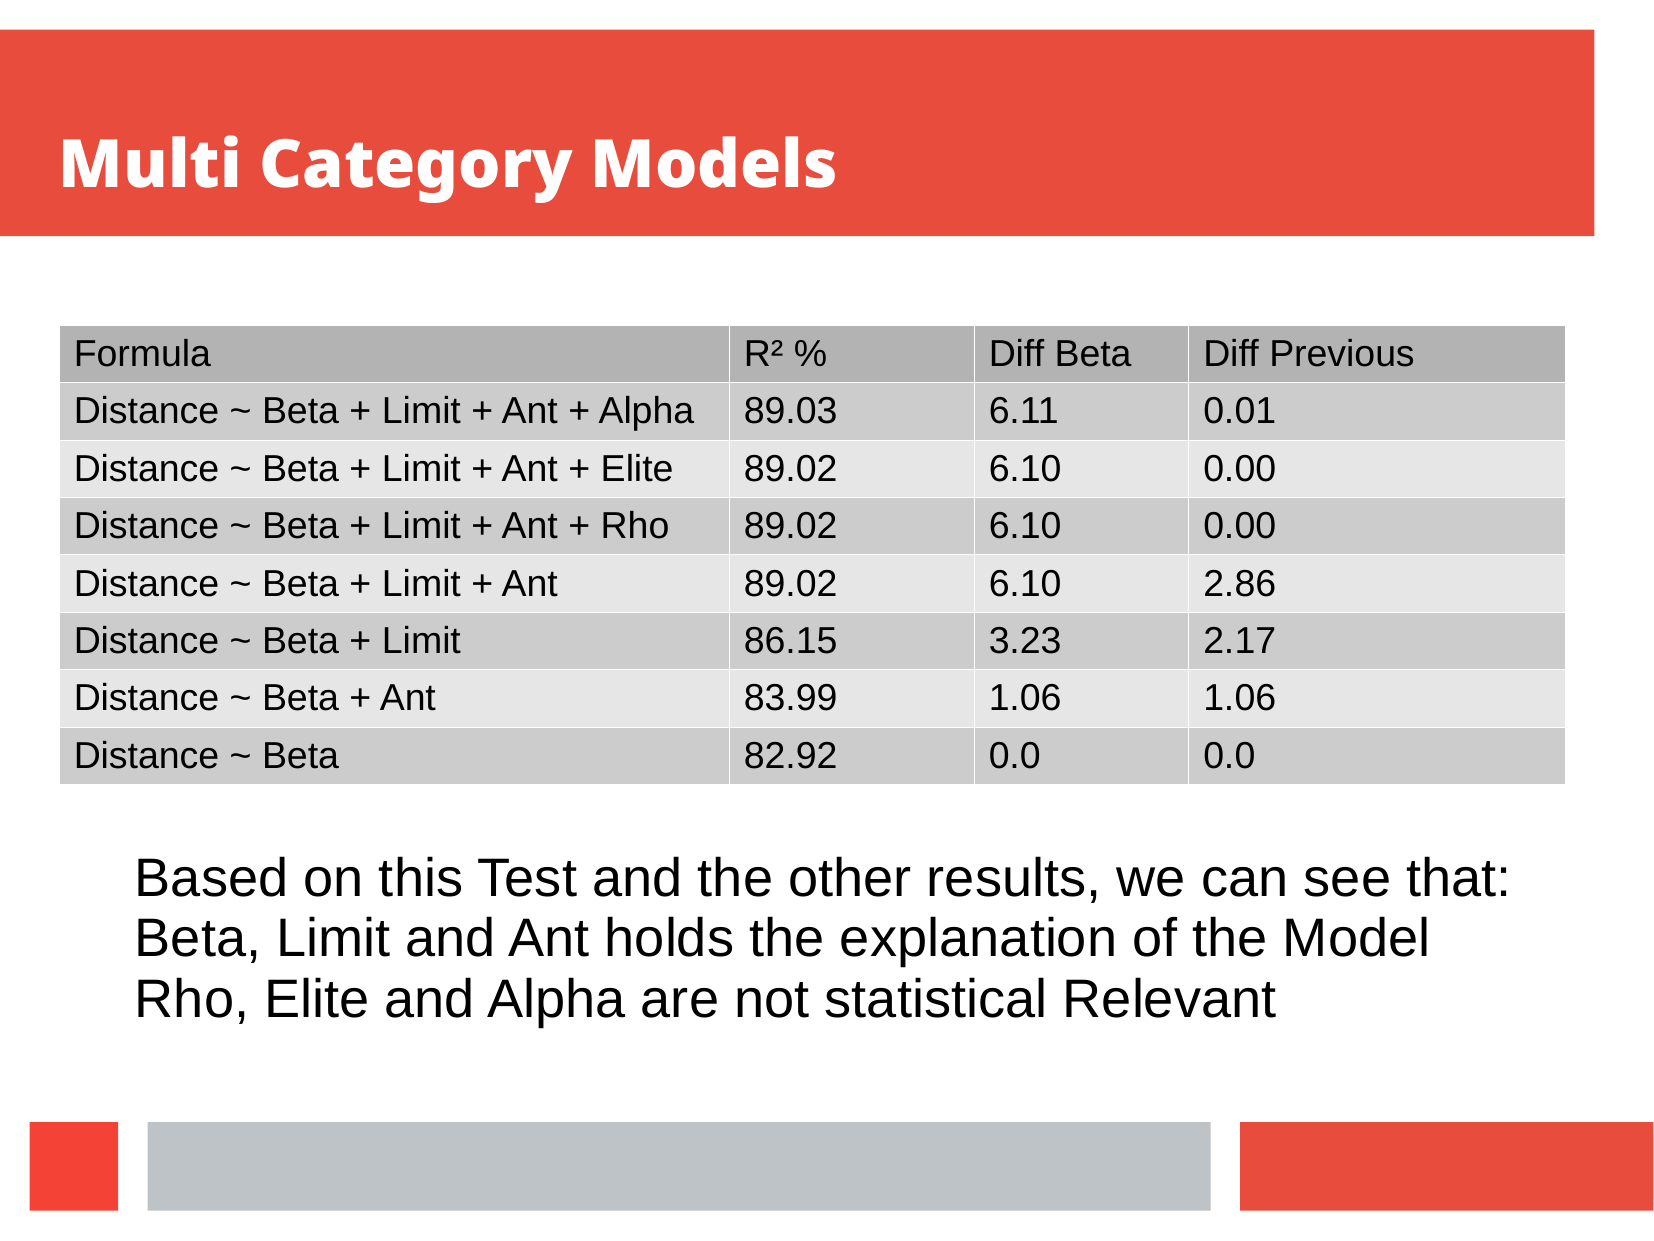

# Multi Category Models
| Formula | R² % | Diff Beta | Diff Previous |
| --- | --- | --- | --- |
| Distance ~ Beta + Limit + Ant + Alpha | 89.03 | 6.11 | 0.01 |
| Distance ~ Beta + Limit + Ant + Elite | 89.02 | 6.10 | 0.00 |
| Distance ~ Beta + Limit + Ant + Rho | 89.02 | 6.10 | 0.00 |
| Distance ~ Beta + Limit + Ant | 89.02 | 6.10 | 2.86 |
| Distance ~ Beta + Limit | 86.15 | 3.23 | 2.17 |
| Distance ~ Beta + Ant | 83.99 | 1.06 | 1.06 |
| Distance ~ Beta | 82.92 | 0.0 | 0.0 |
Based on this Test and the other results, we can see that:
Beta, Limit and Ant holds the explanation of the Model
Rho, Elite and Alpha are not statistical Relevant